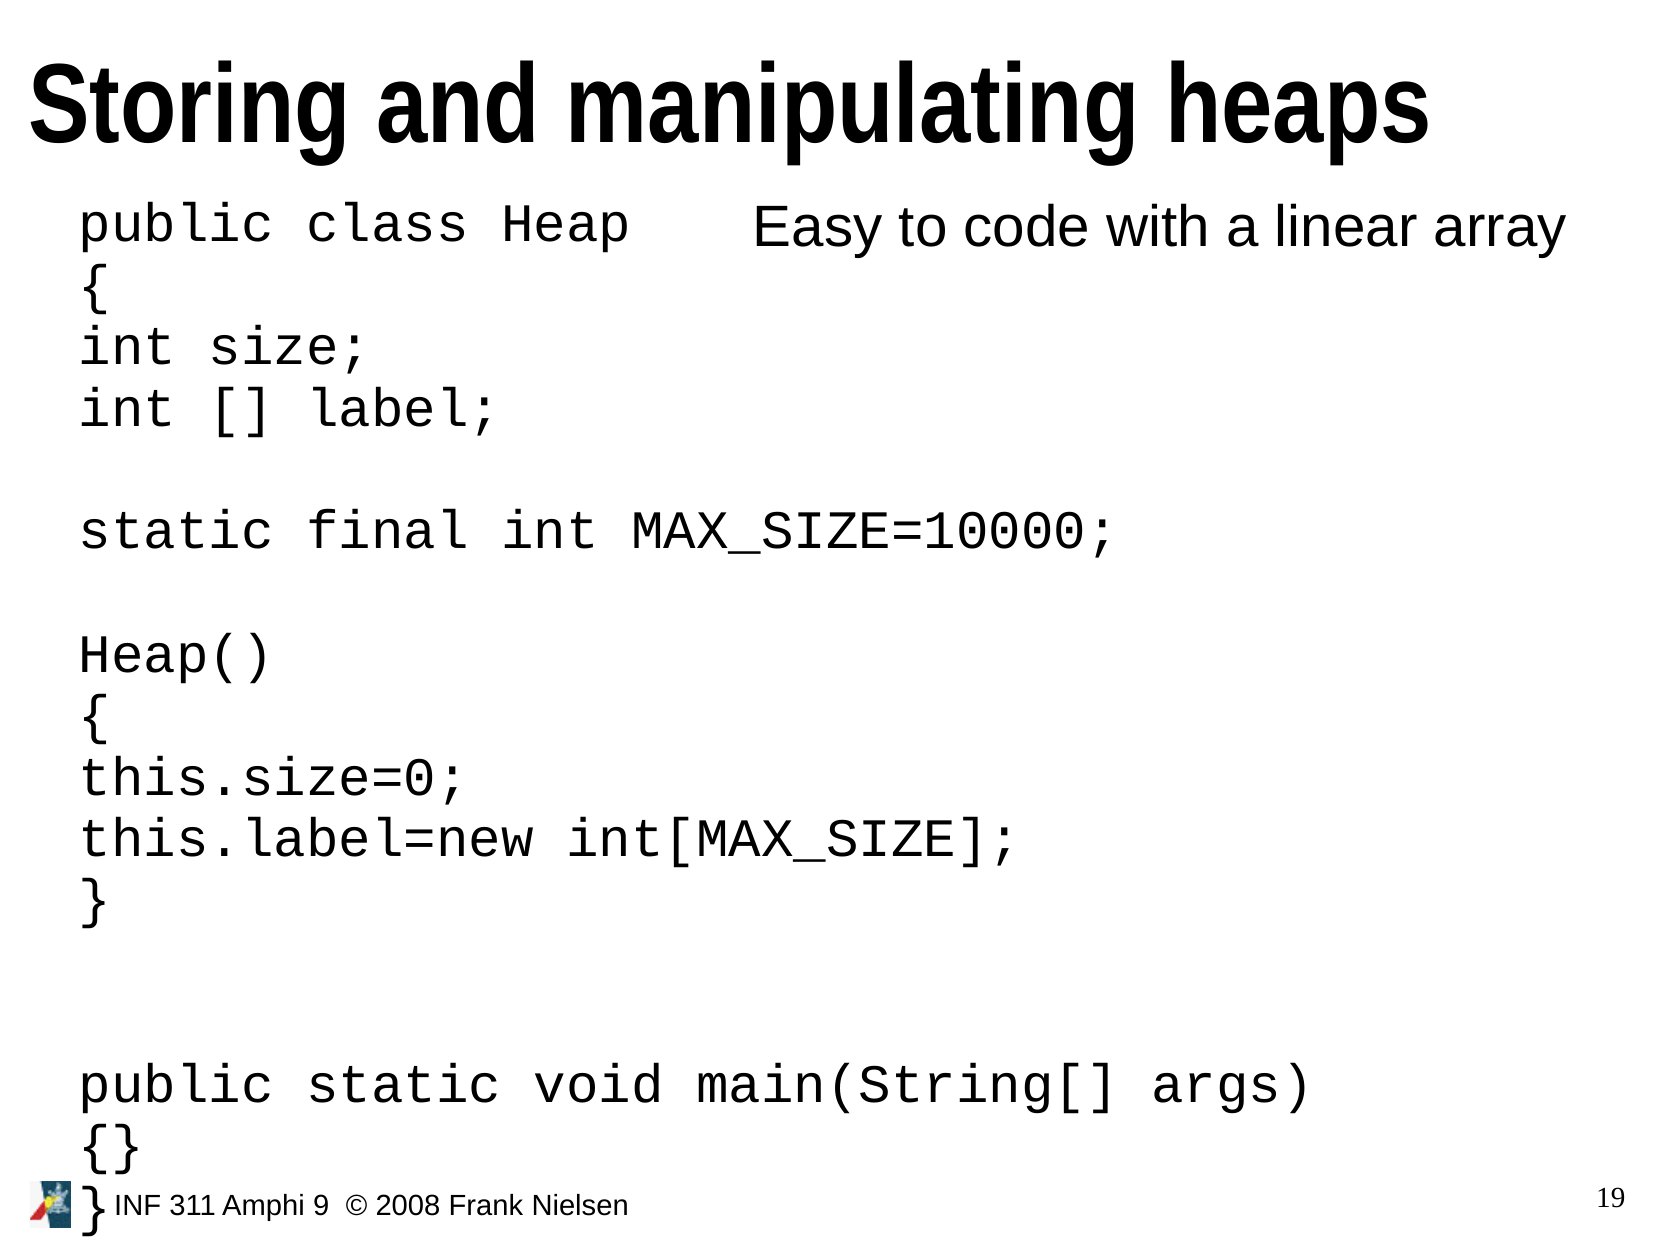

Storing and manipulating heaps
Easy to code with a linear array
public class Heap
{
int size;
int [] label;
static final int MAX_SIZE=10000;
Heap()
{
this.size=0;
this.label=new int[MAX_SIZE];
}
public static void main(String[] args)
{}
}